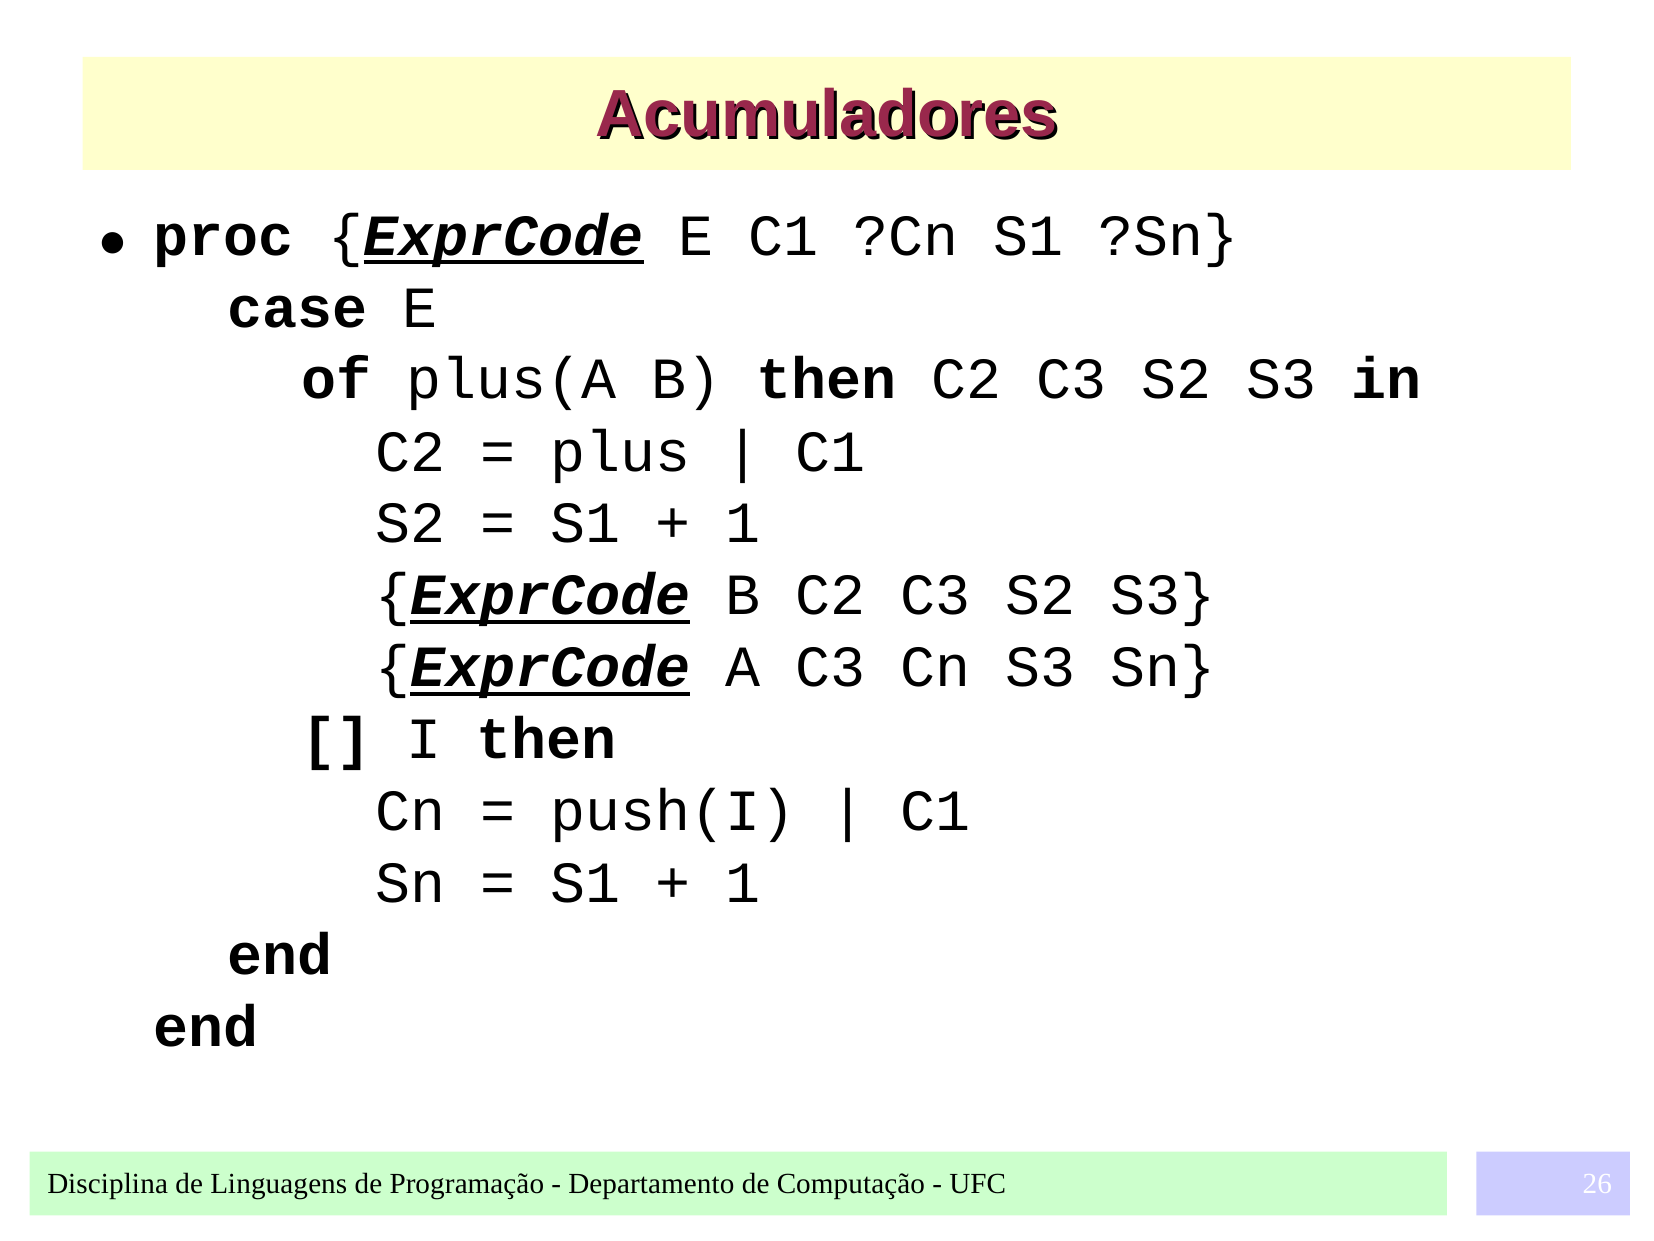

# Acumuladores
proc {ExprCode E C1 ?Cn S1 ?Sn}
	case E
		of plus(A B) then C2 C3 S2 S3 in
			C2 = plus | C1
			S2 = S1 + 1
			{ExprCode B C2 C3 S2 S3}
			{ExprCode A C3 Cn S3 Sn}
		[] I then
			Cn = push(I) | C1
			Sn = S1 + 1
	end
end
Disciplina de Linguagens de Programação - Departamento de Computação - UFC
26